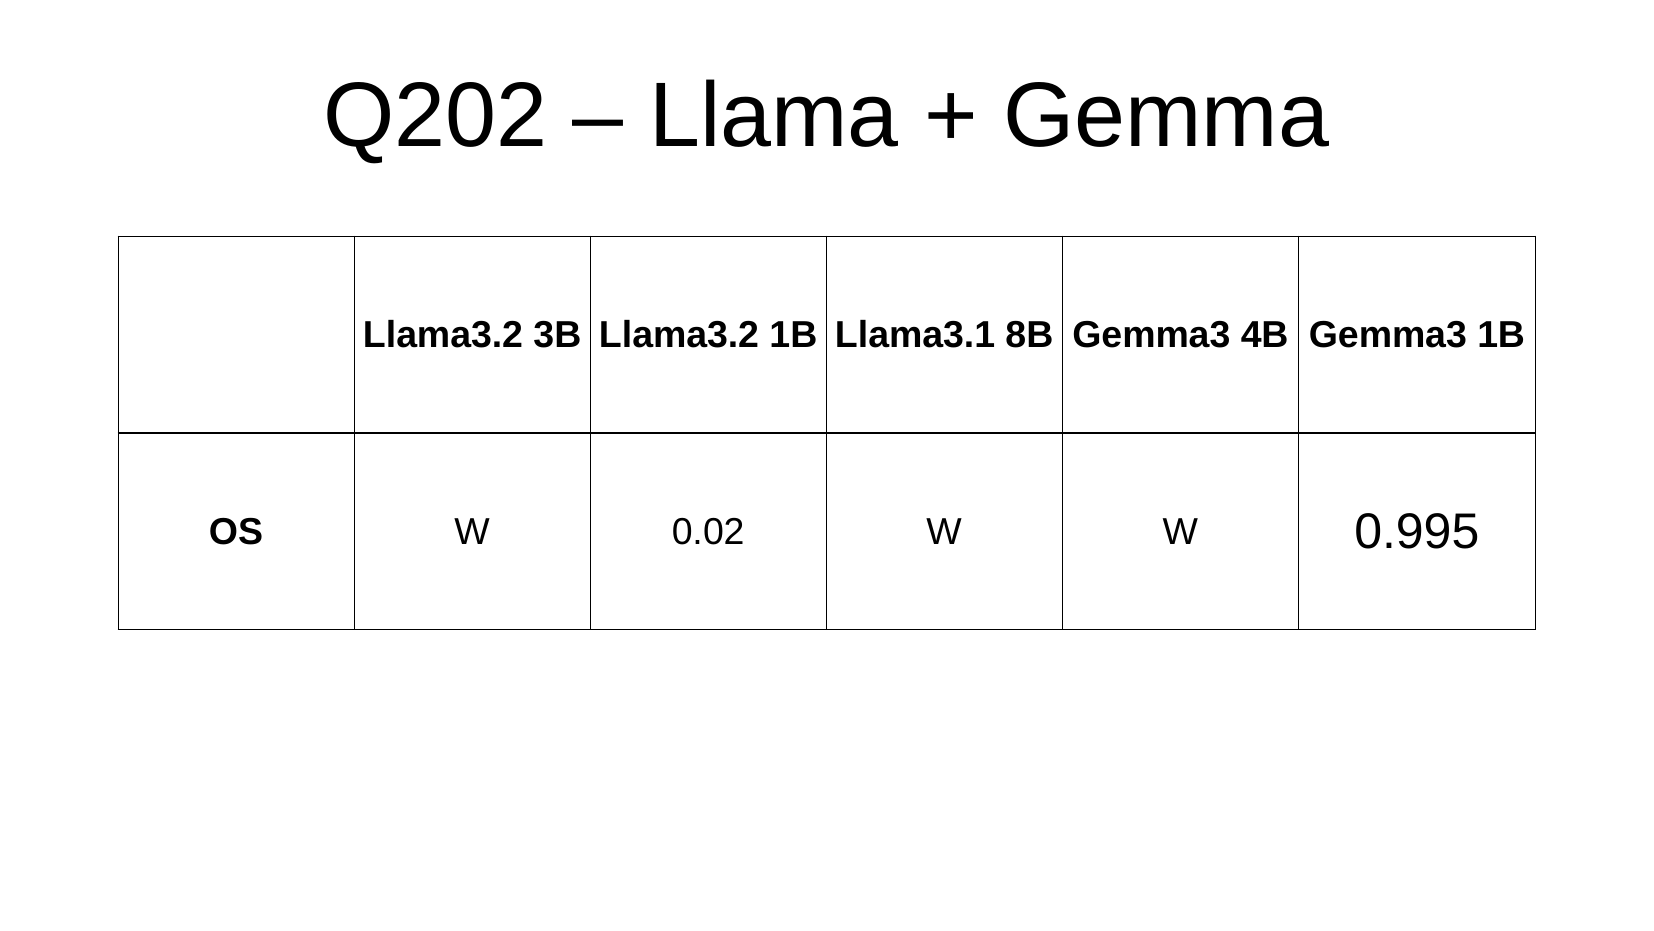

# Q202 – Llama + Gemma
| | Llama3.2 3B | Llama3.2 1B | Llama3.1 8B | Gemma3 4B | Gemma3 1B |
| --- | --- | --- | --- | --- | --- |
| OS | W | 0.02 | W | W | 0.995 |